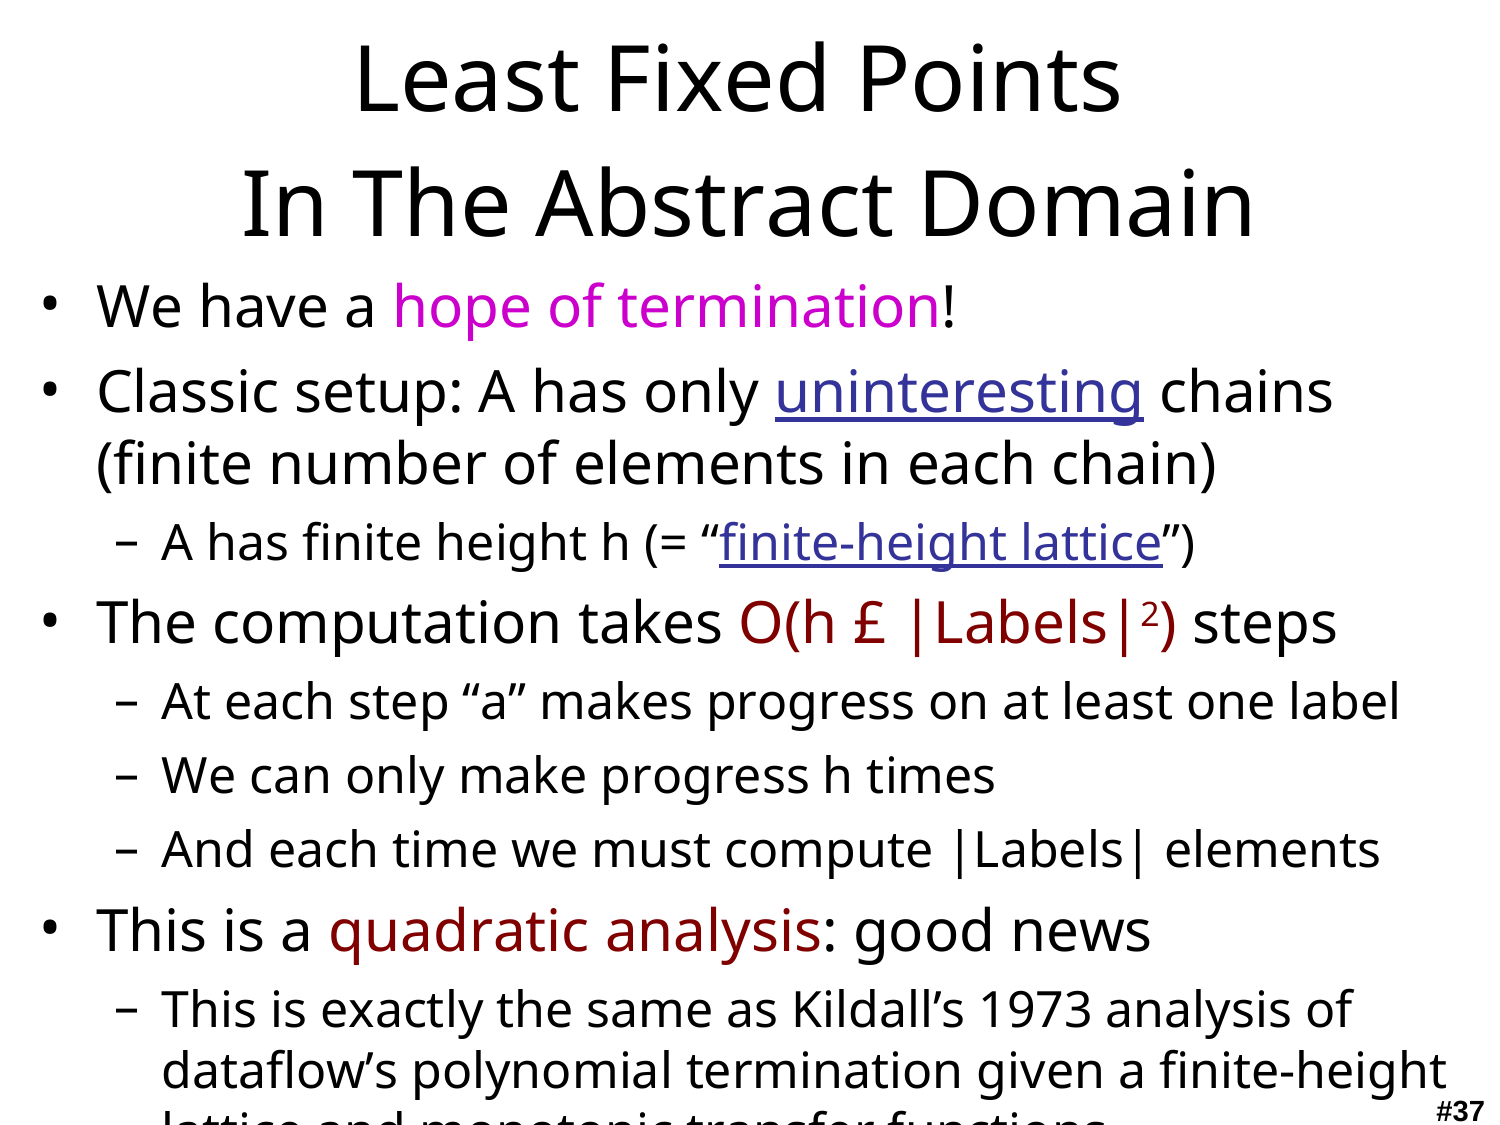

# Least Fixed Points In The Abstract Domain
We have a hope of termination!
Classic setup: A has only uninteresting chains (finite number of elements in each chain)
A has finite height h (= “finite-height lattice”)
The computation takes O(h £ |Labels|2) steps
At each step “a” makes progress on at least one label
We can only make progress h times
And each time we must compute |Labels| elements
This is a quadratic analysis: good news
This is exactly the same as Kildall’s 1973 analysis of dataflow’s polynomial termination given a finite-height lattice and monotonic transfer functions.
37